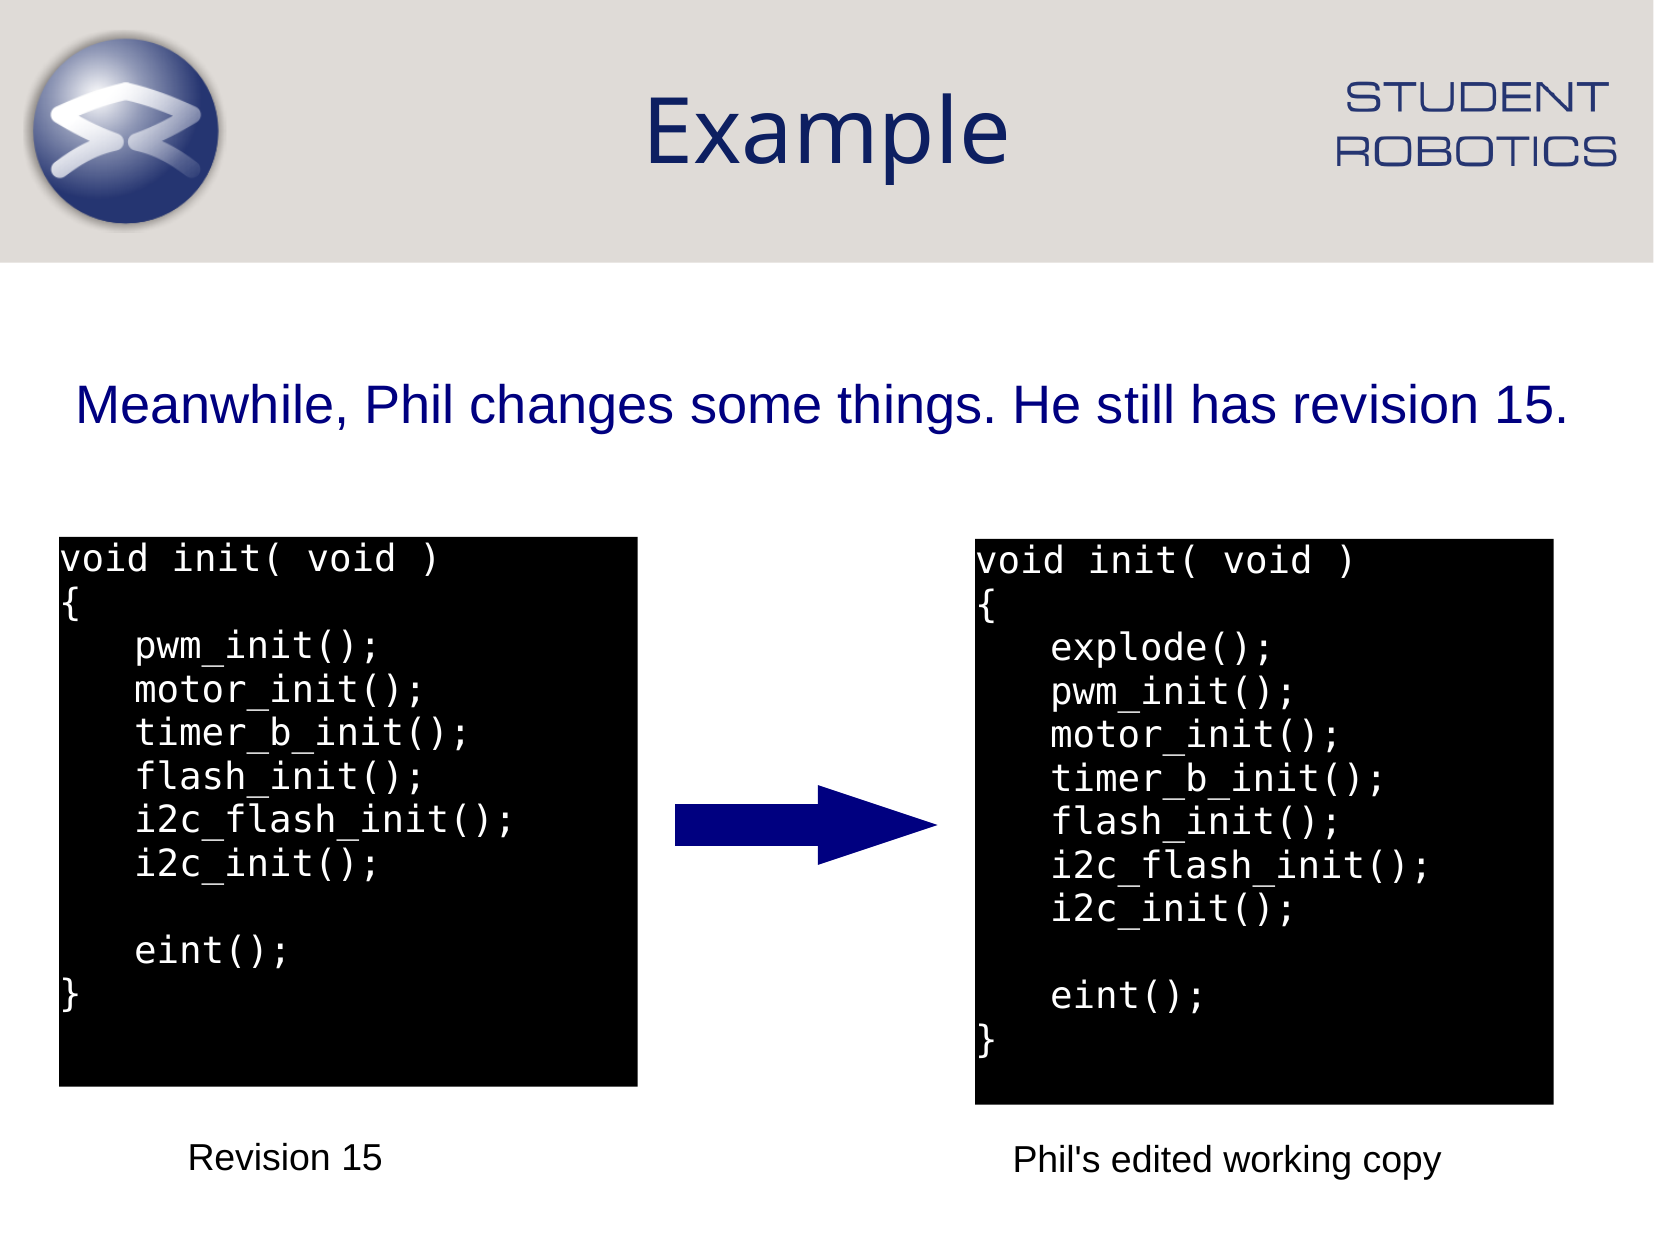

# Example
Meanwhile, Phil changes some things. He still has revision 15.
void init( void )
{
	pwm_init();
	motor_init();
	timer_b_init();
	flash_init();
	i2c_flash_init();
	i2c_init();
	eint();
}
void init( void )
{
	explode();
	pwm_init();
	motor_init();
	timer_b_init();
	flash_init();
	i2c_flash_init();
	i2c_init();
	eint();
}
Revision 15
Phil's edited working copy